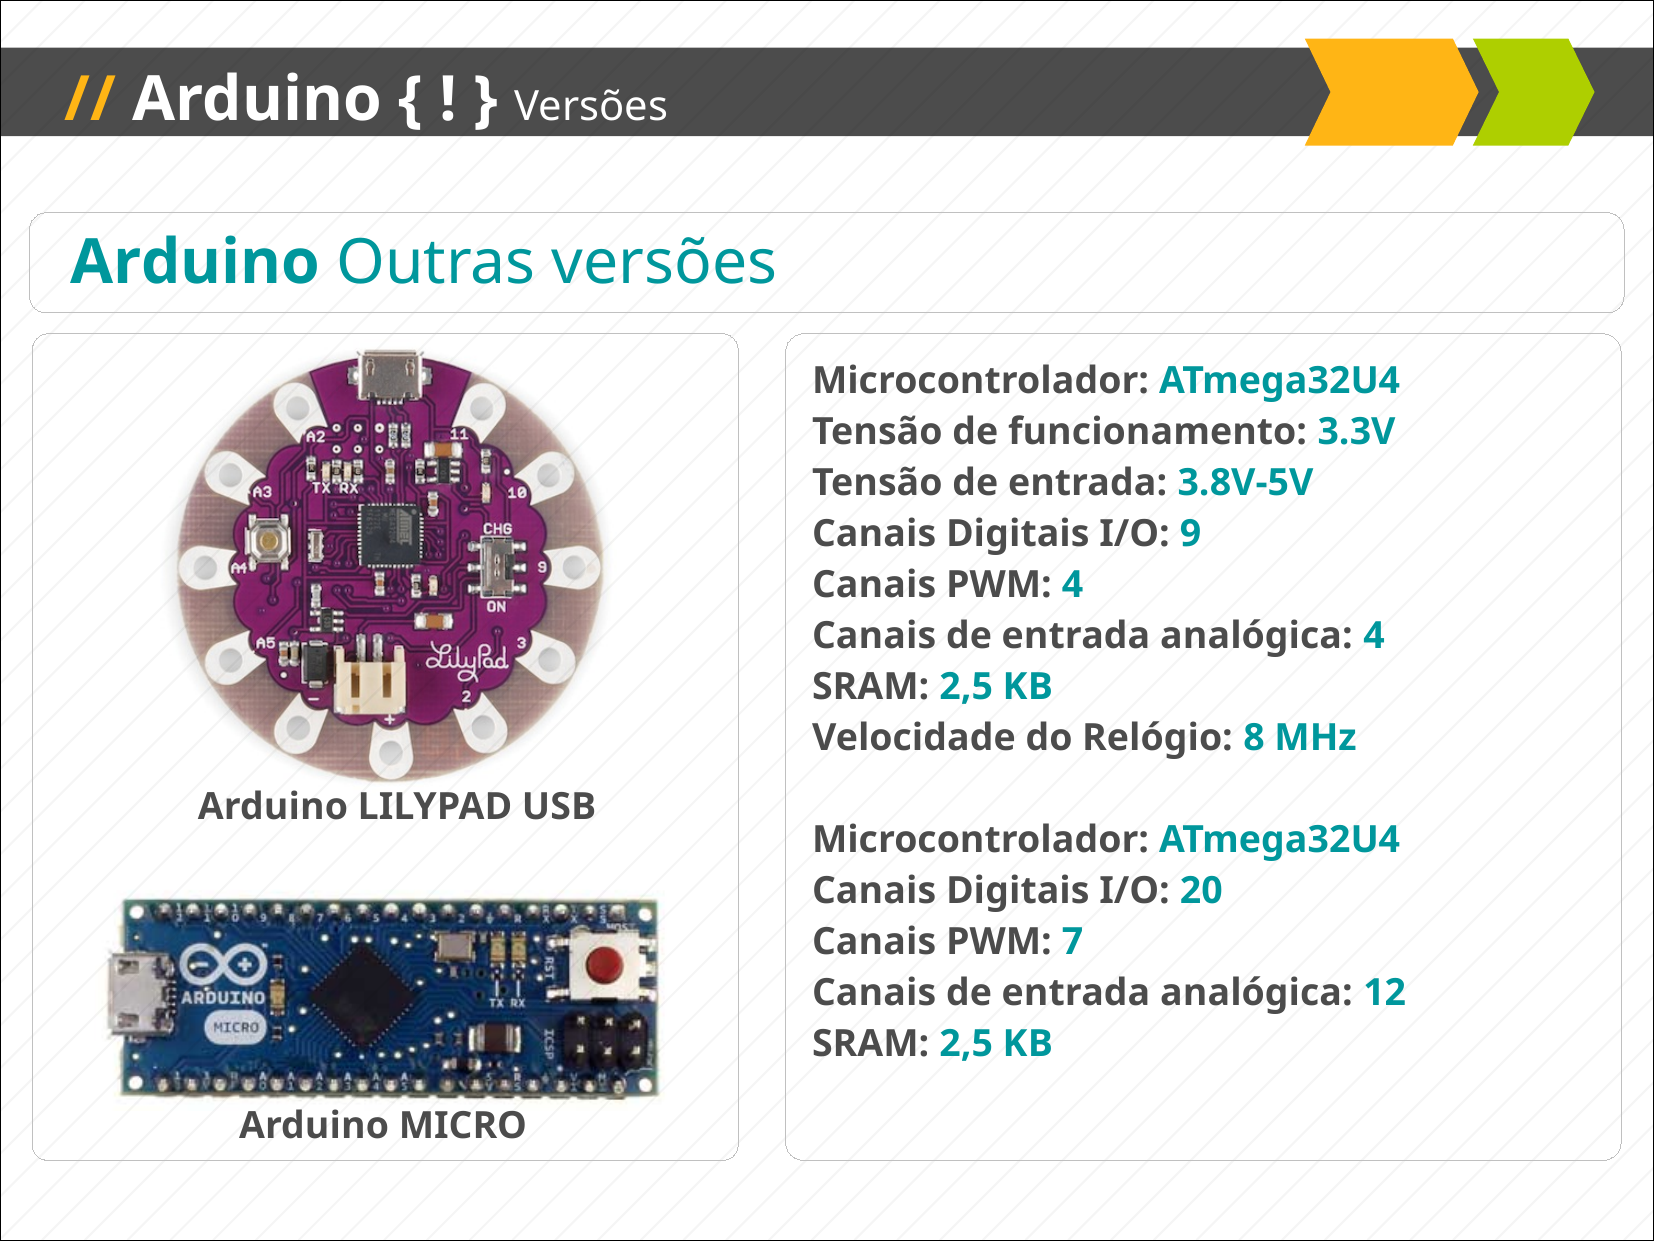

// Arduino { ! } Versões
Arduino Outras versões
Microcontrolador: ATmega32U4
Tensão de funcionamento: 3.3V
Tensão de entrada: 3.8V-5V
Canais Digitais I/O: 9
Canais PWM: 4
Canais de entrada analógica: 4
SRAM: 2,5 KB
Velocidade do Relógio: 8 MHz
Microcontrolador: ATmega32U4
Canais Digitais I/O: 20
Canais PWM: 7
Canais de entrada analógica: 12
SRAM: 2,5 KB
Arduino LILYPAD USB
Arduino MICRO